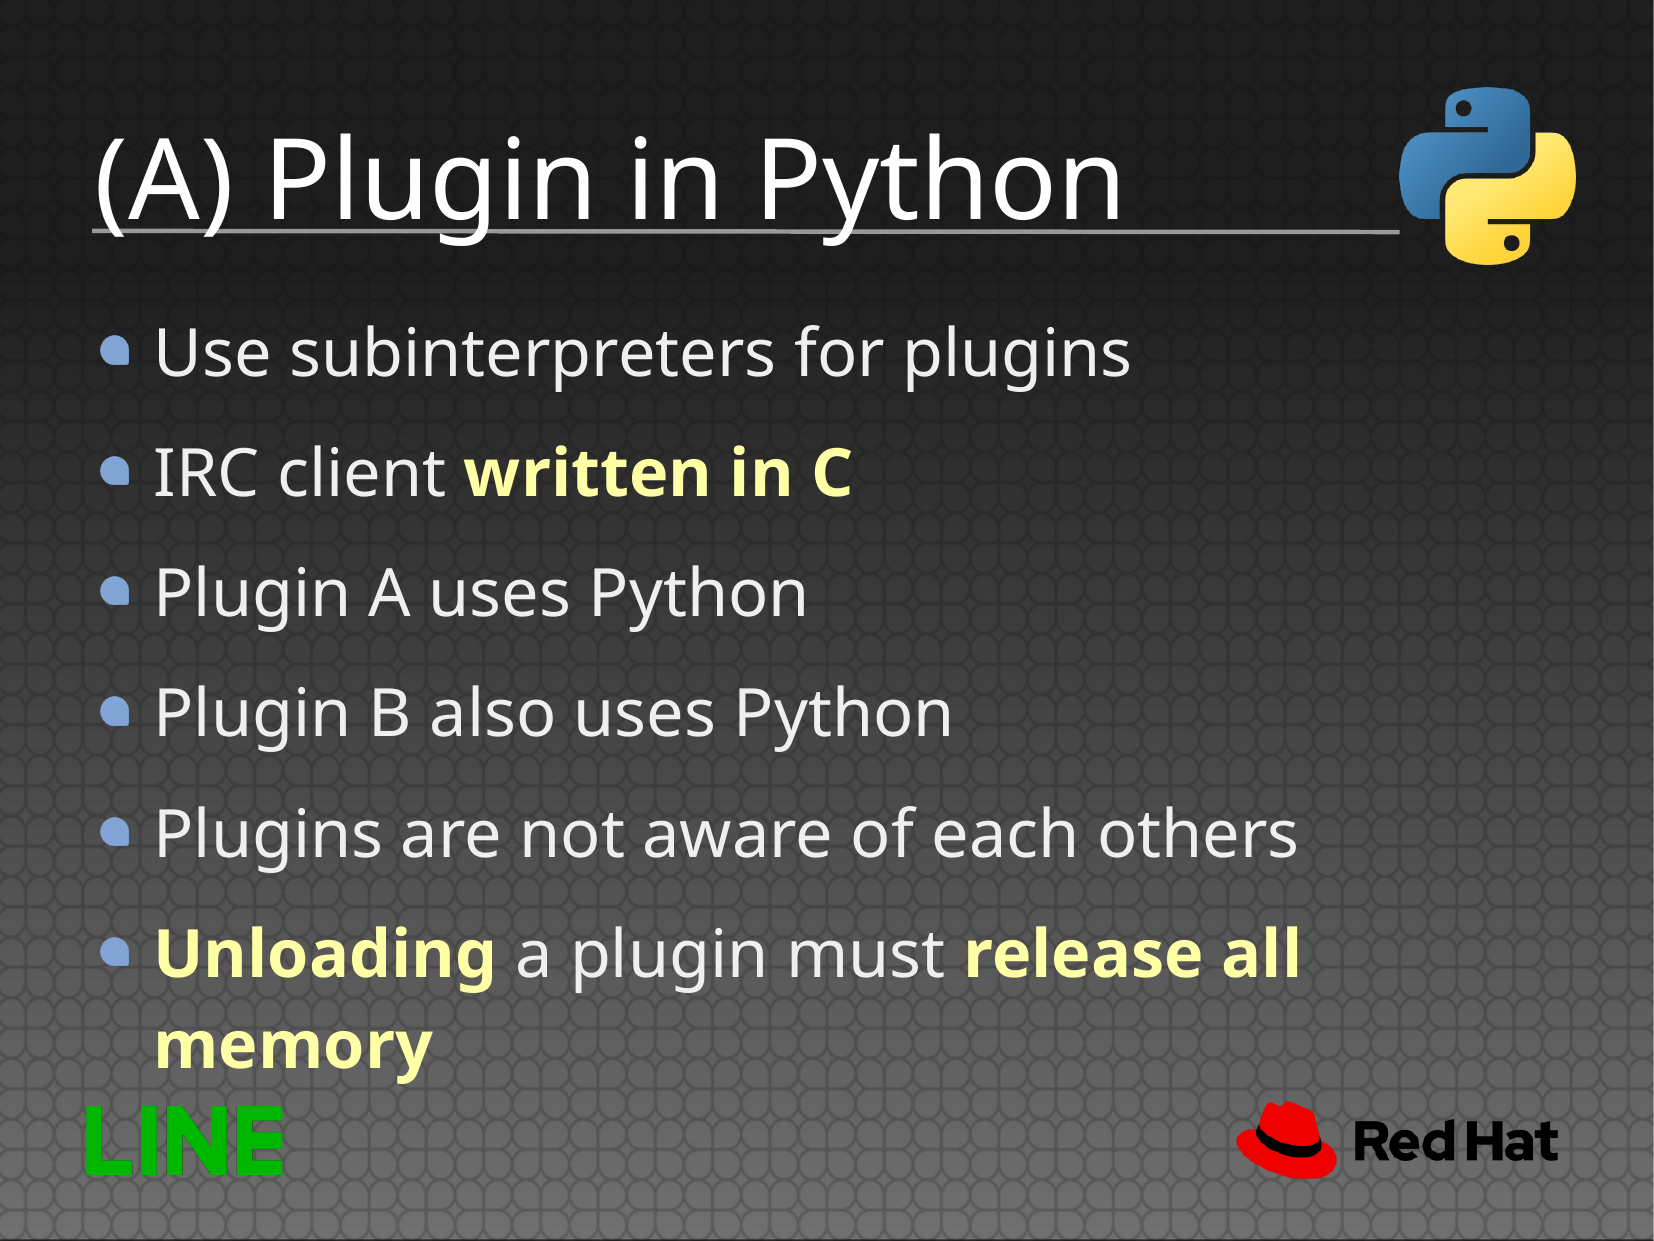

(A) Plugin in Python
# Use subinterpreters for plugins
IRC client written in C
Plugin A uses Python
Plugin B also uses Python
Plugins are not aware of each others
Unloading a plugin must release all memory